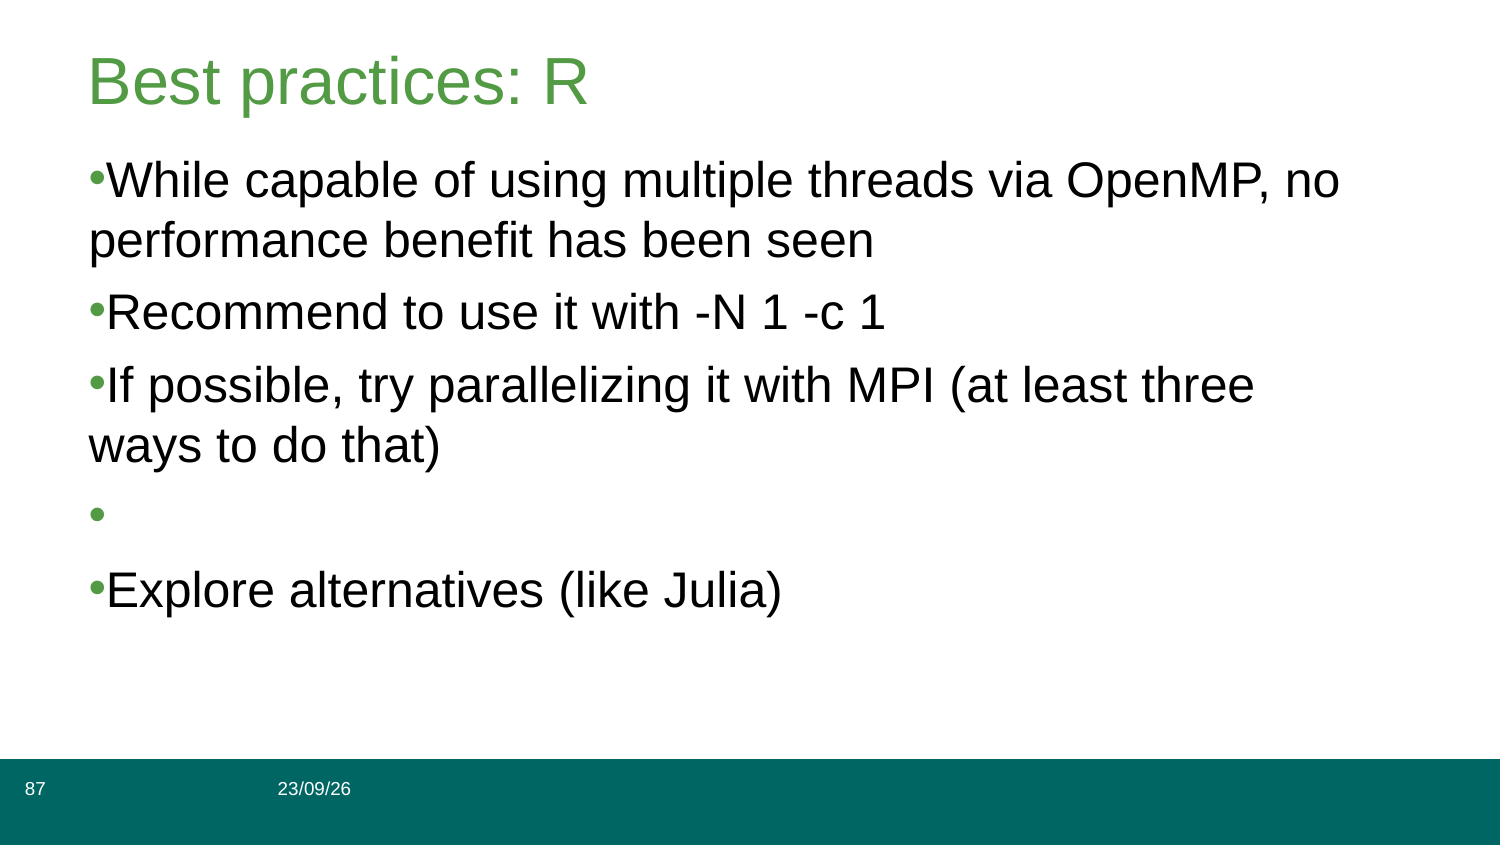

# Best practices: R
While capable of using multiple threads via OpenMP, no performance benefit has been seen
Recommend to use it with -N 1 -c 1
If possible, try parallelizing it with MPI (at least three ways to do that)
Explore alternatives (like Julia)